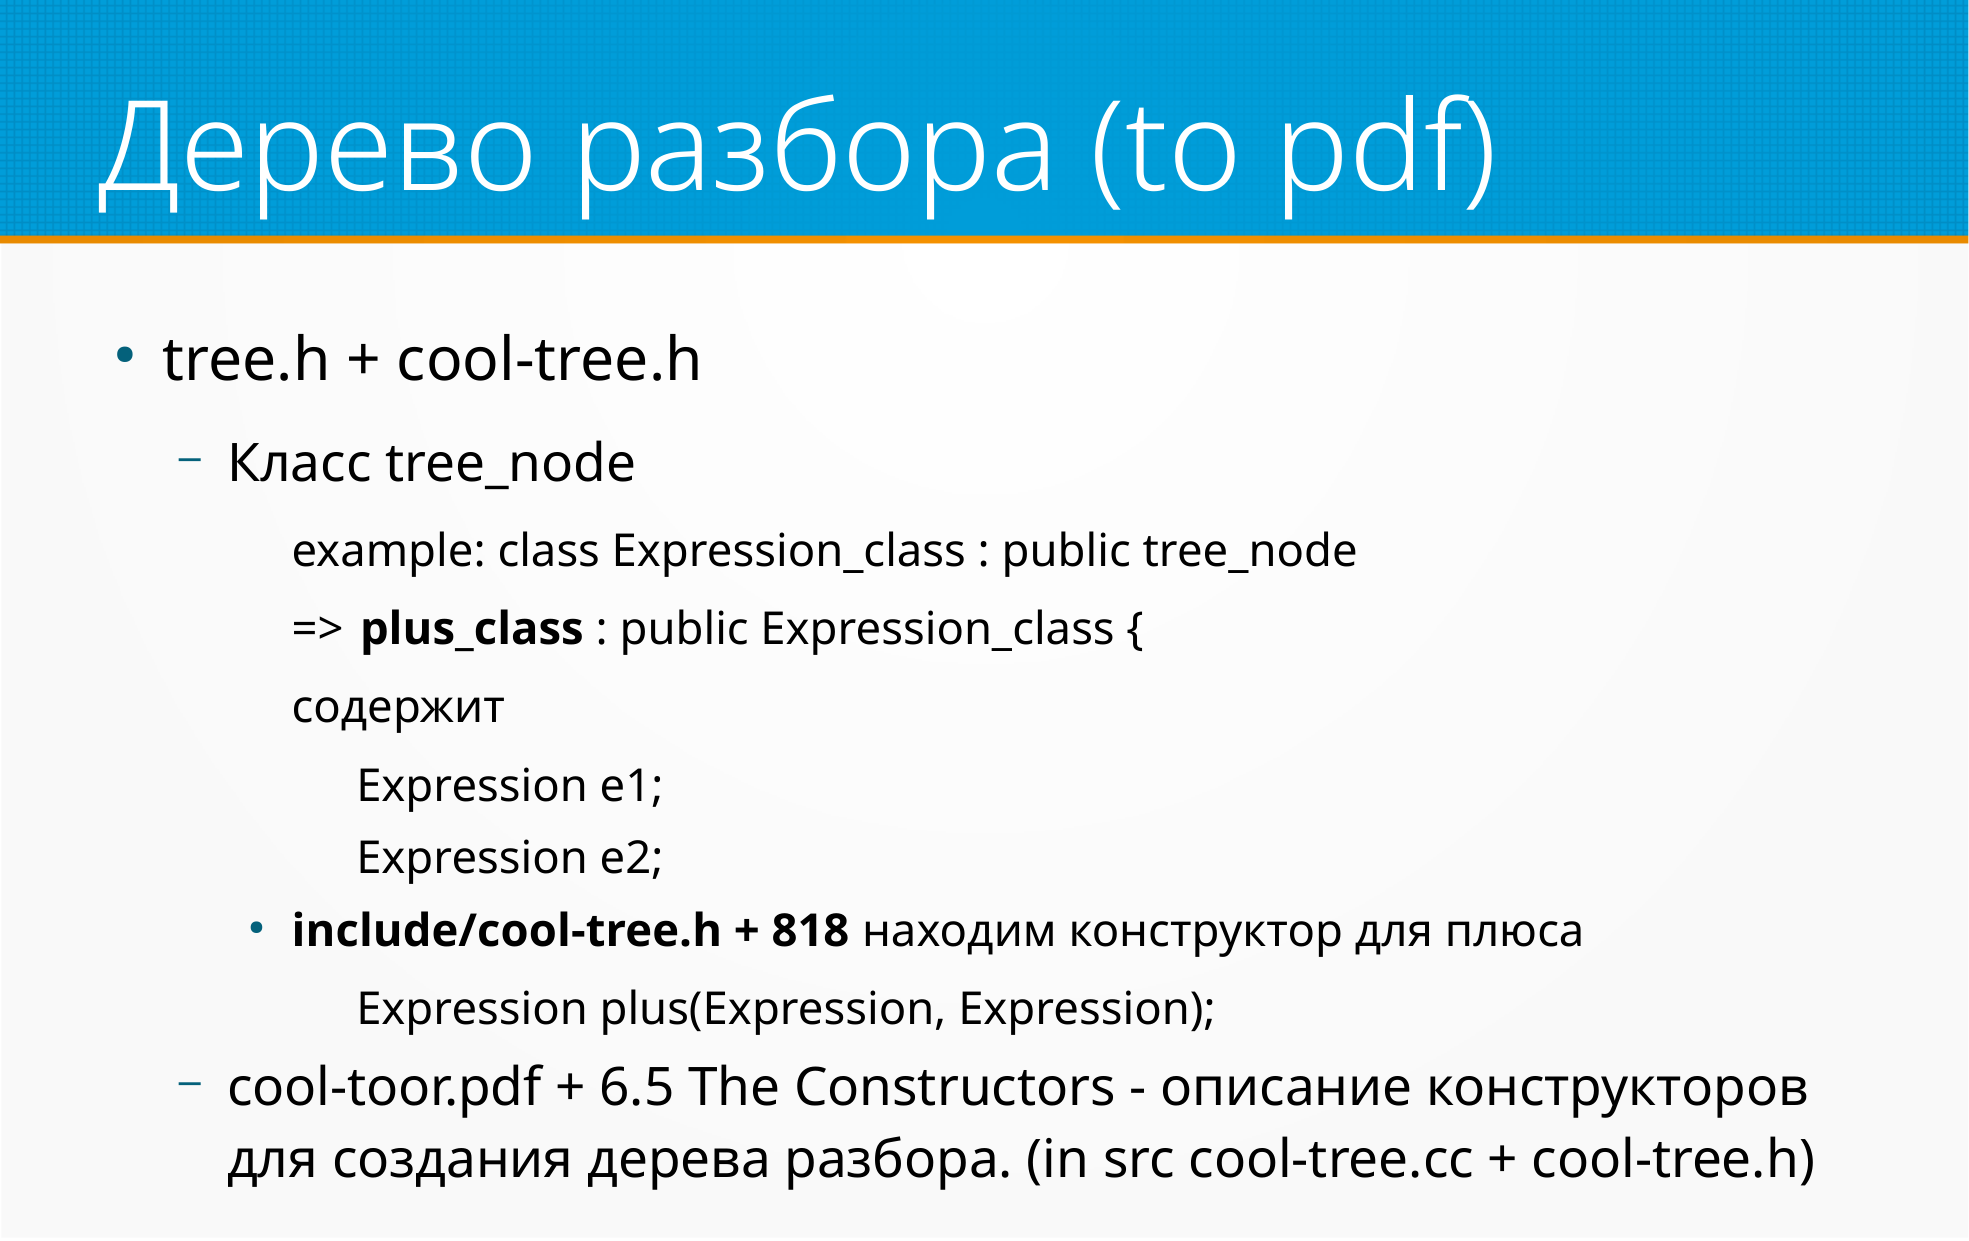

# Дерево разбора (to pdf)
tree.h + cool-tree.h
Класс tree_node
example: class Expression_class : public tree_node
=>	plus_class : public Expression_class {
содержит
Expression e1;
Expression e2;
include/cool-tree.h + 818 находим конструктор для плюса
Expression plus(Expression, Expression);
cool-toor.pdf + 6.5 The Constructors - описание конструкторов для создания дерева разбора. (in src cool-tree.cc + cool-tree.h)